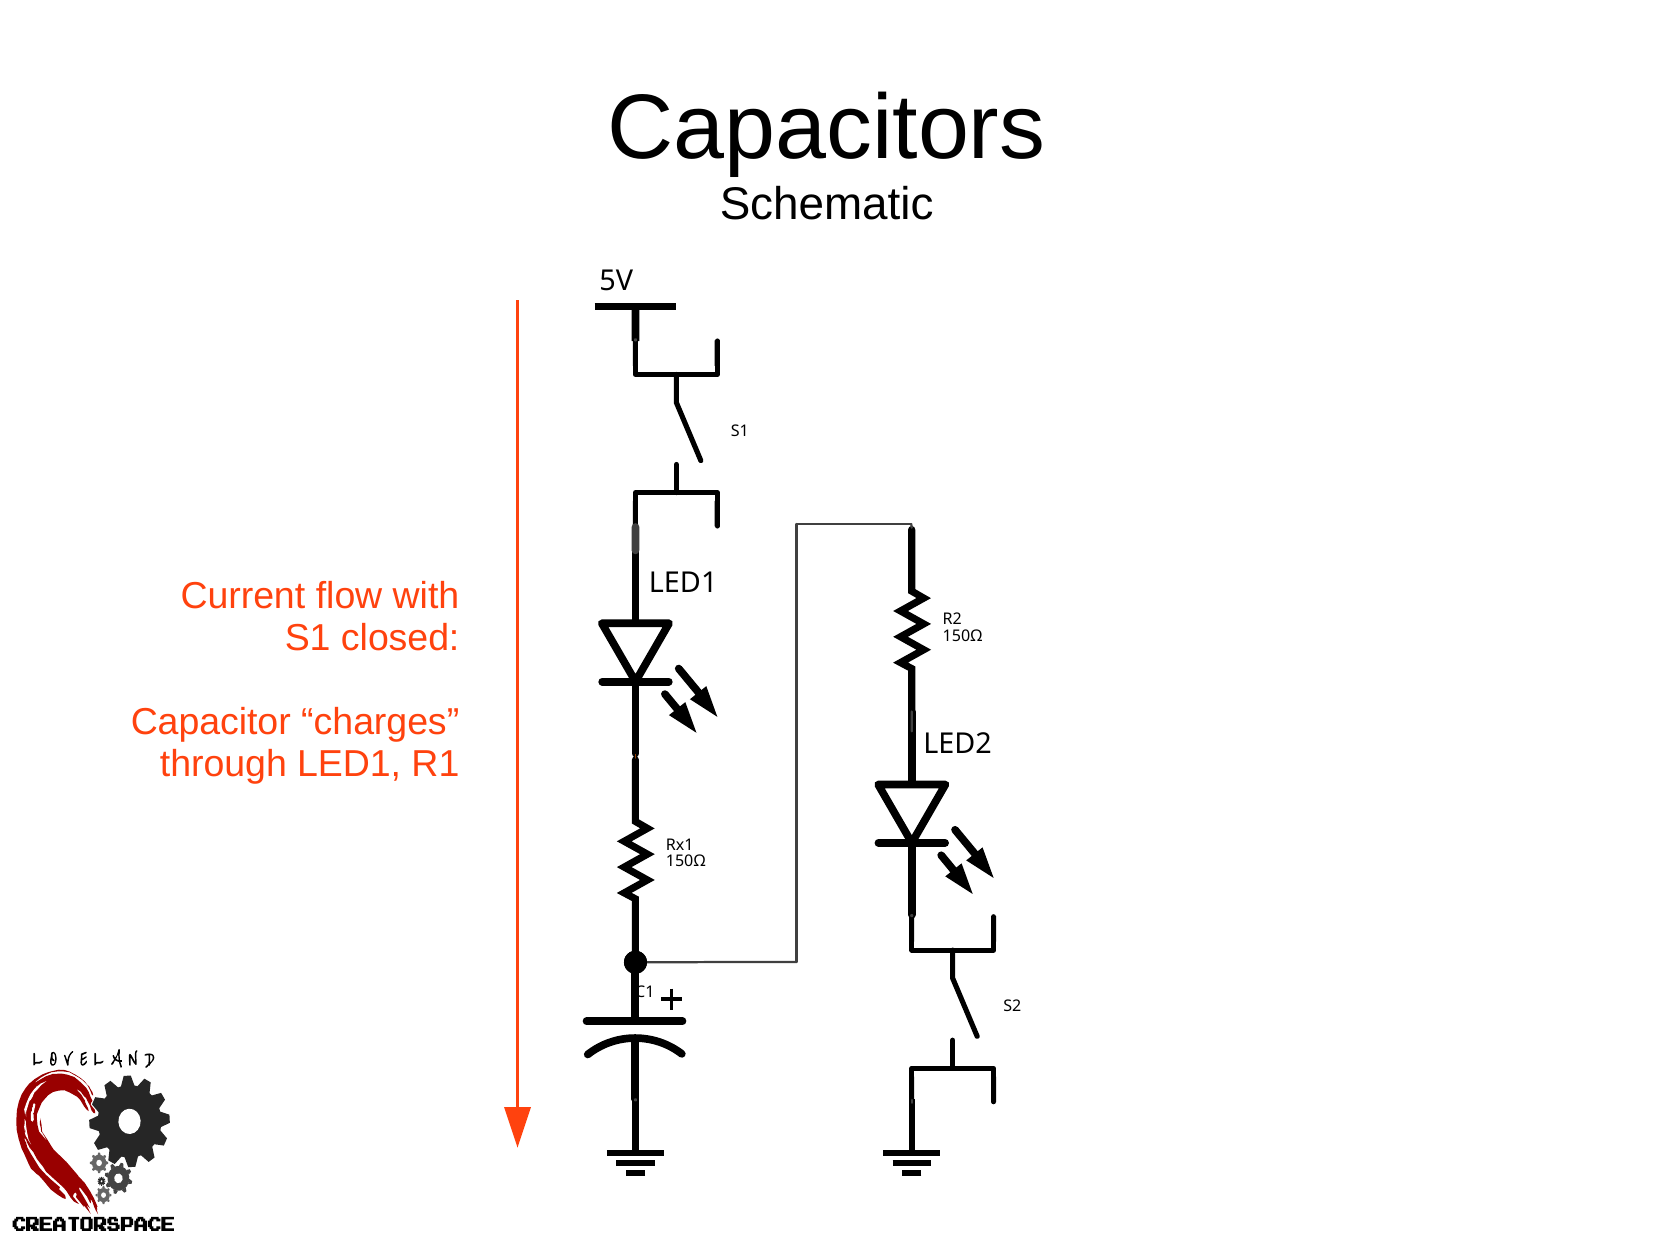

# Capacitors Schematic
Current flow with
S1 closed:
Capacitor “charges”
through LED1, R1